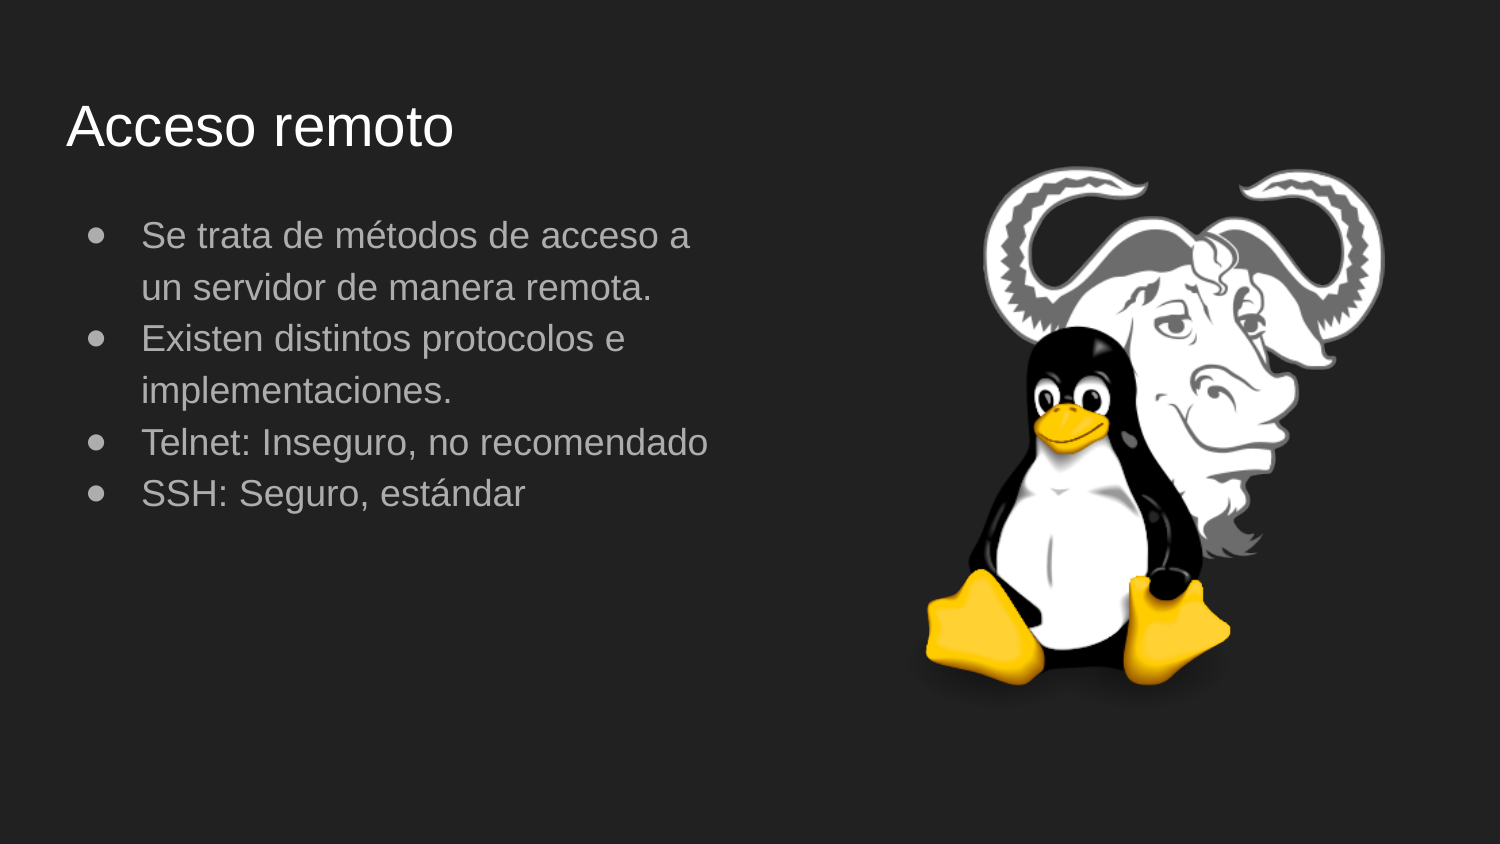

# Acceso remoto
Se trata de métodos de acceso a un servidor de manera remota.
Existen distintos protocolos e implementaciones.
Telnet: Inseguro, no recomendado
SSH: Seguro, estándar